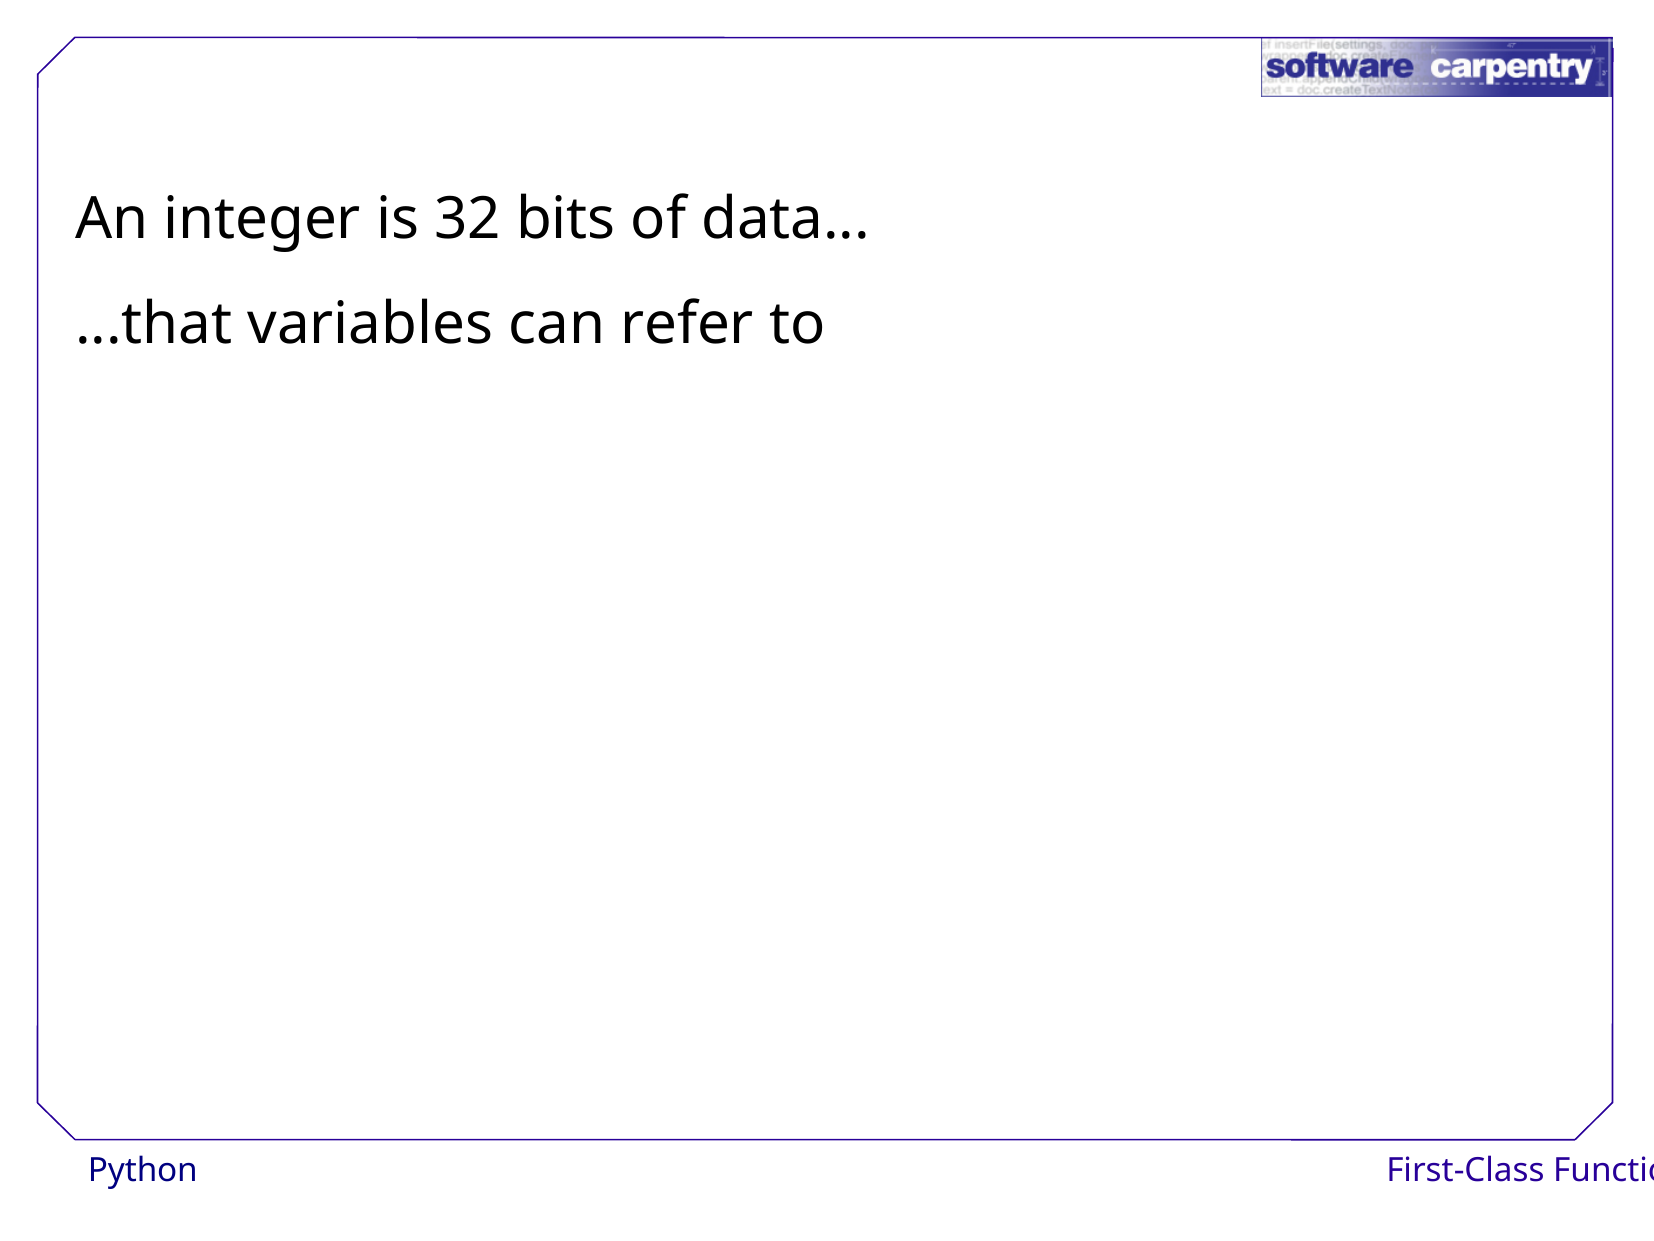

An integer is 32 bits of data...
...that variables can refer to